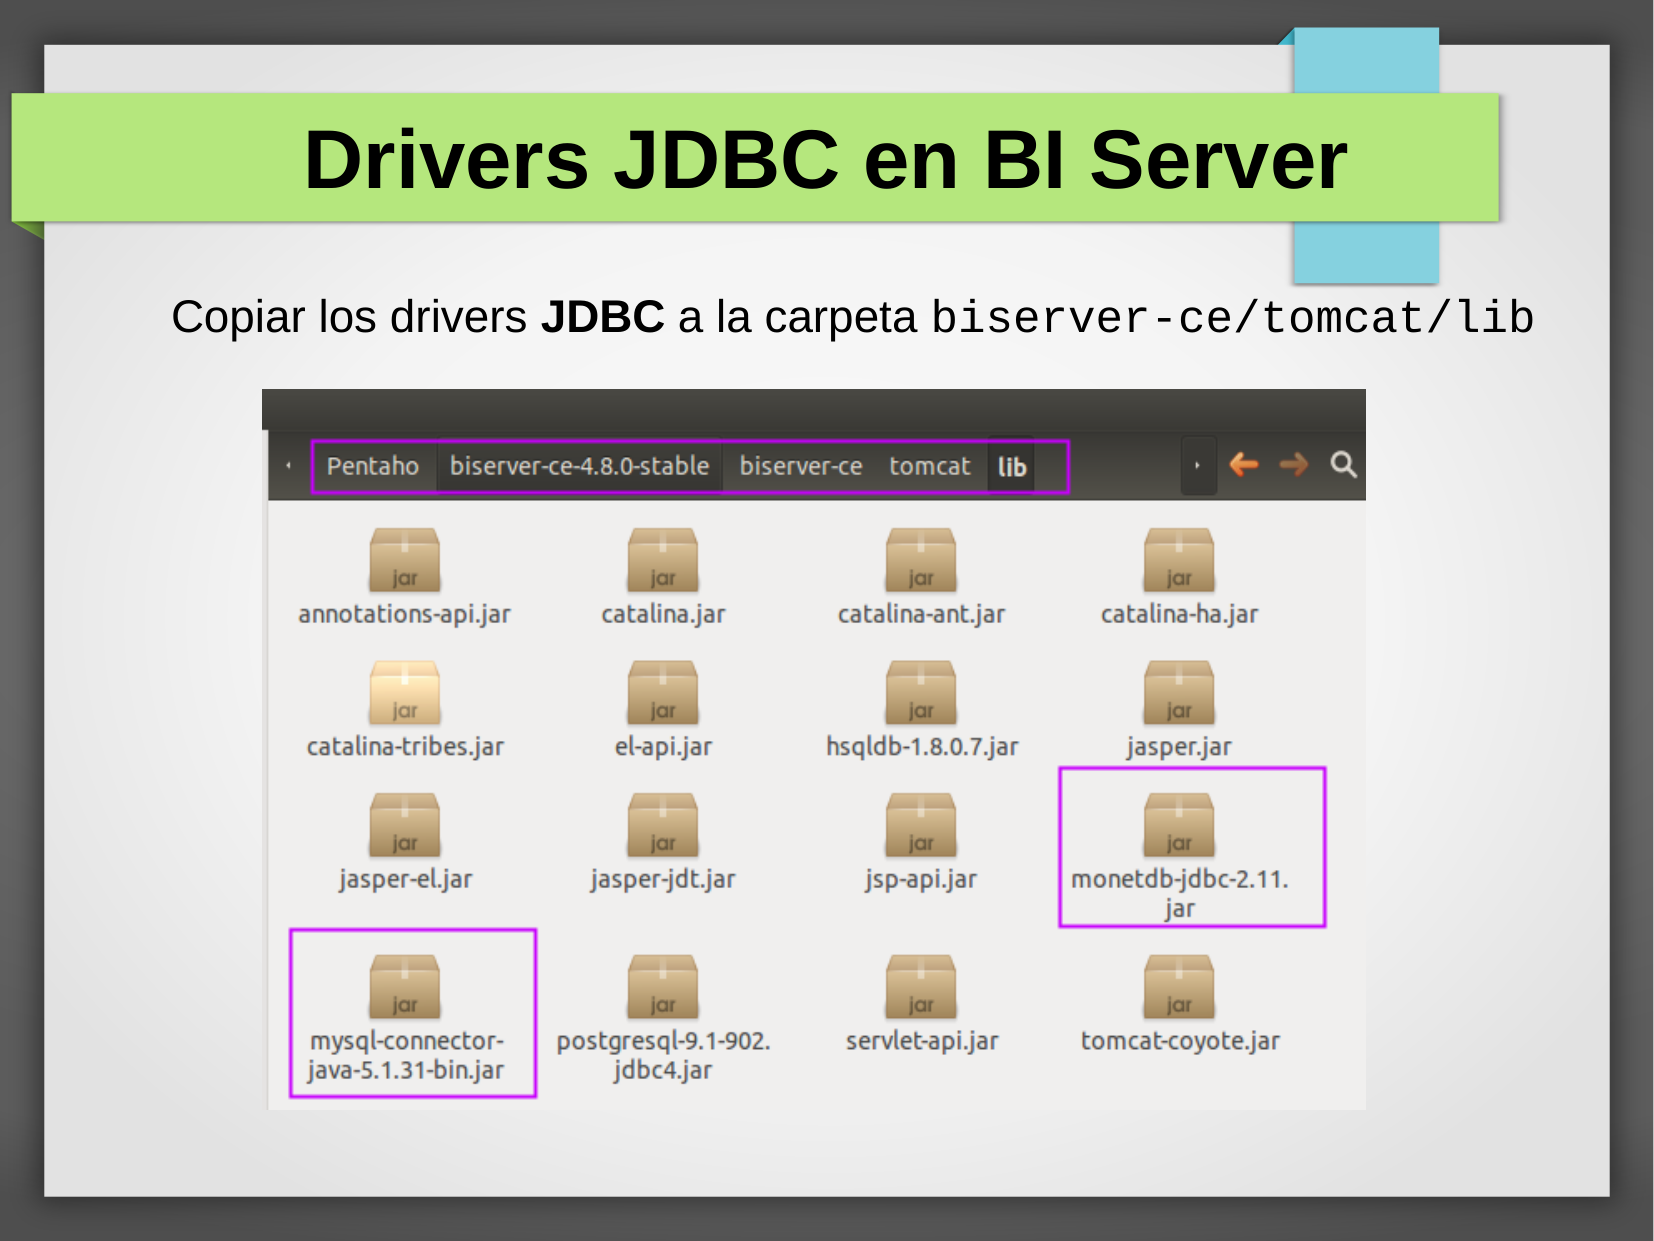

# Drivers JDBC en BI Server
Copiar los drivers JDBC a la carpeta biserver-ce/tomcat/lib